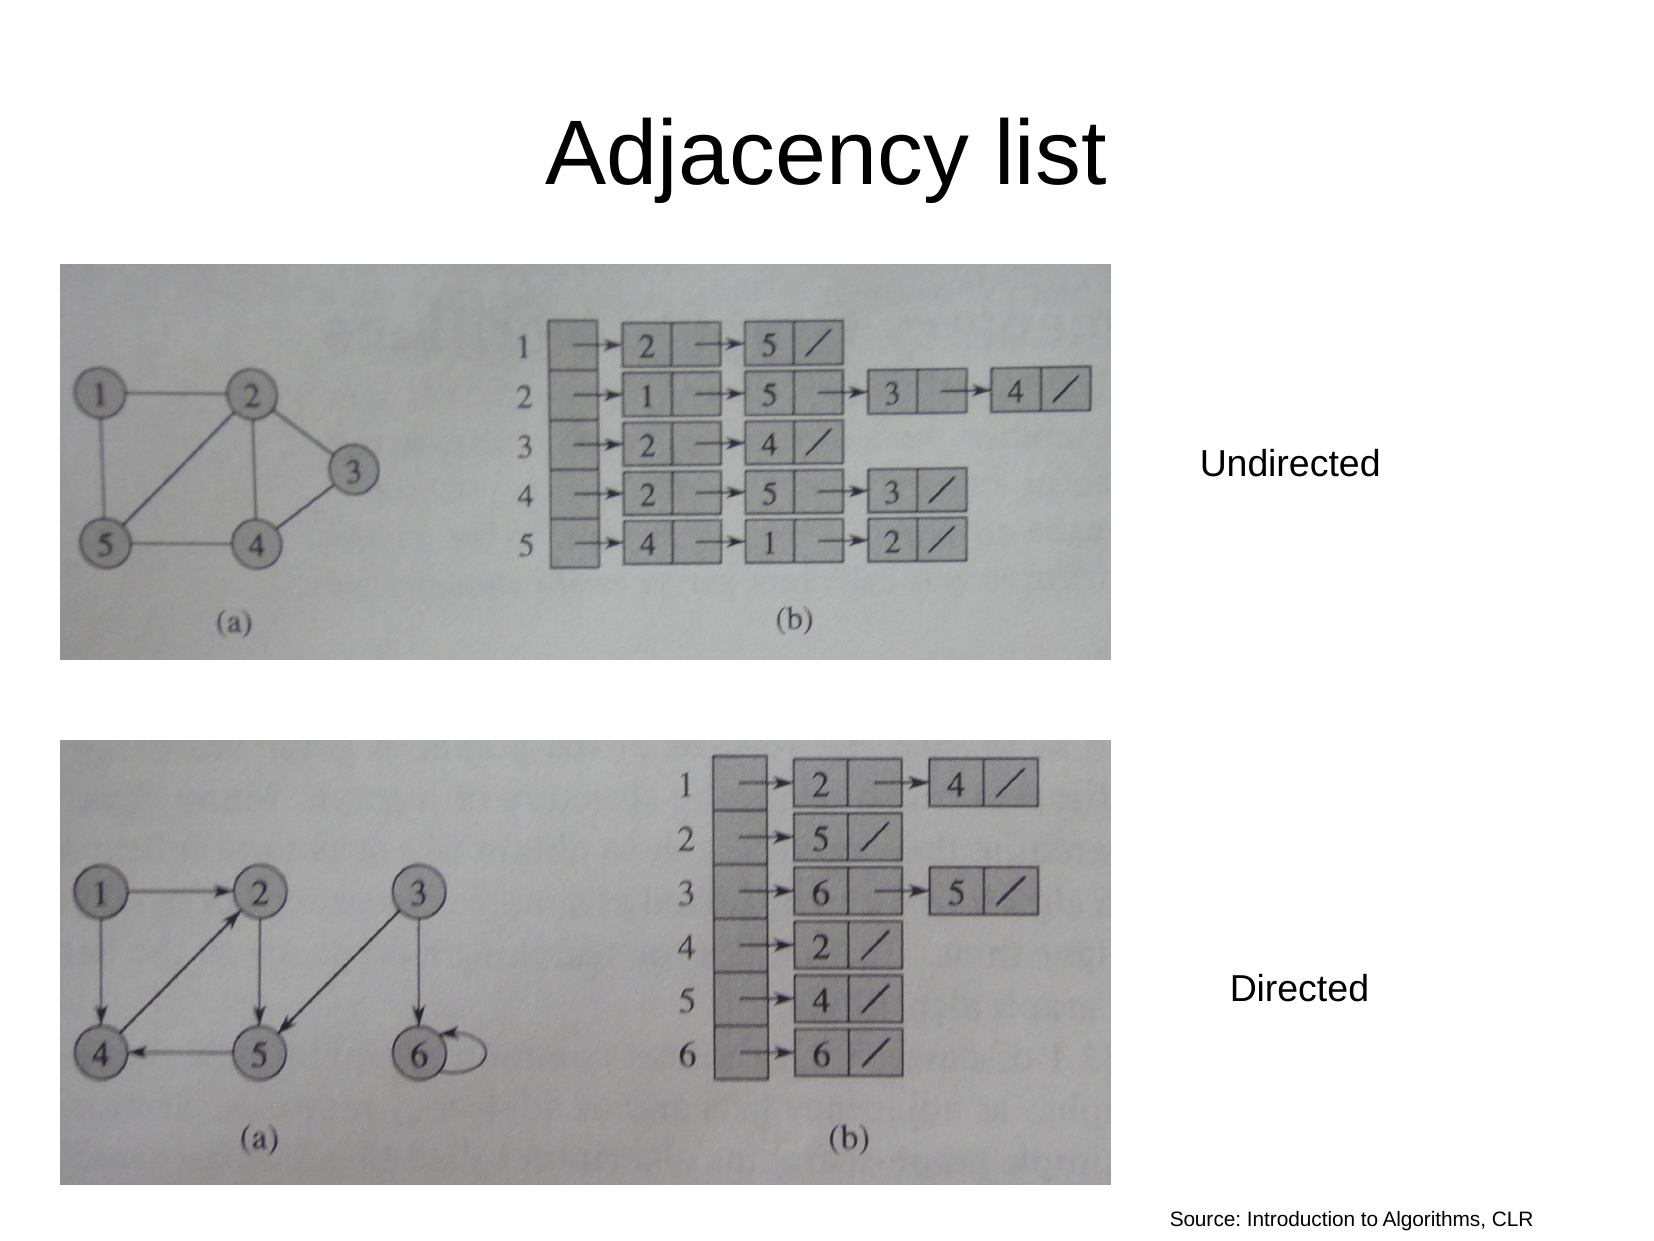

# Adjacency list
Undirected
Directed
Source: Introduction to Algorithms, CLR